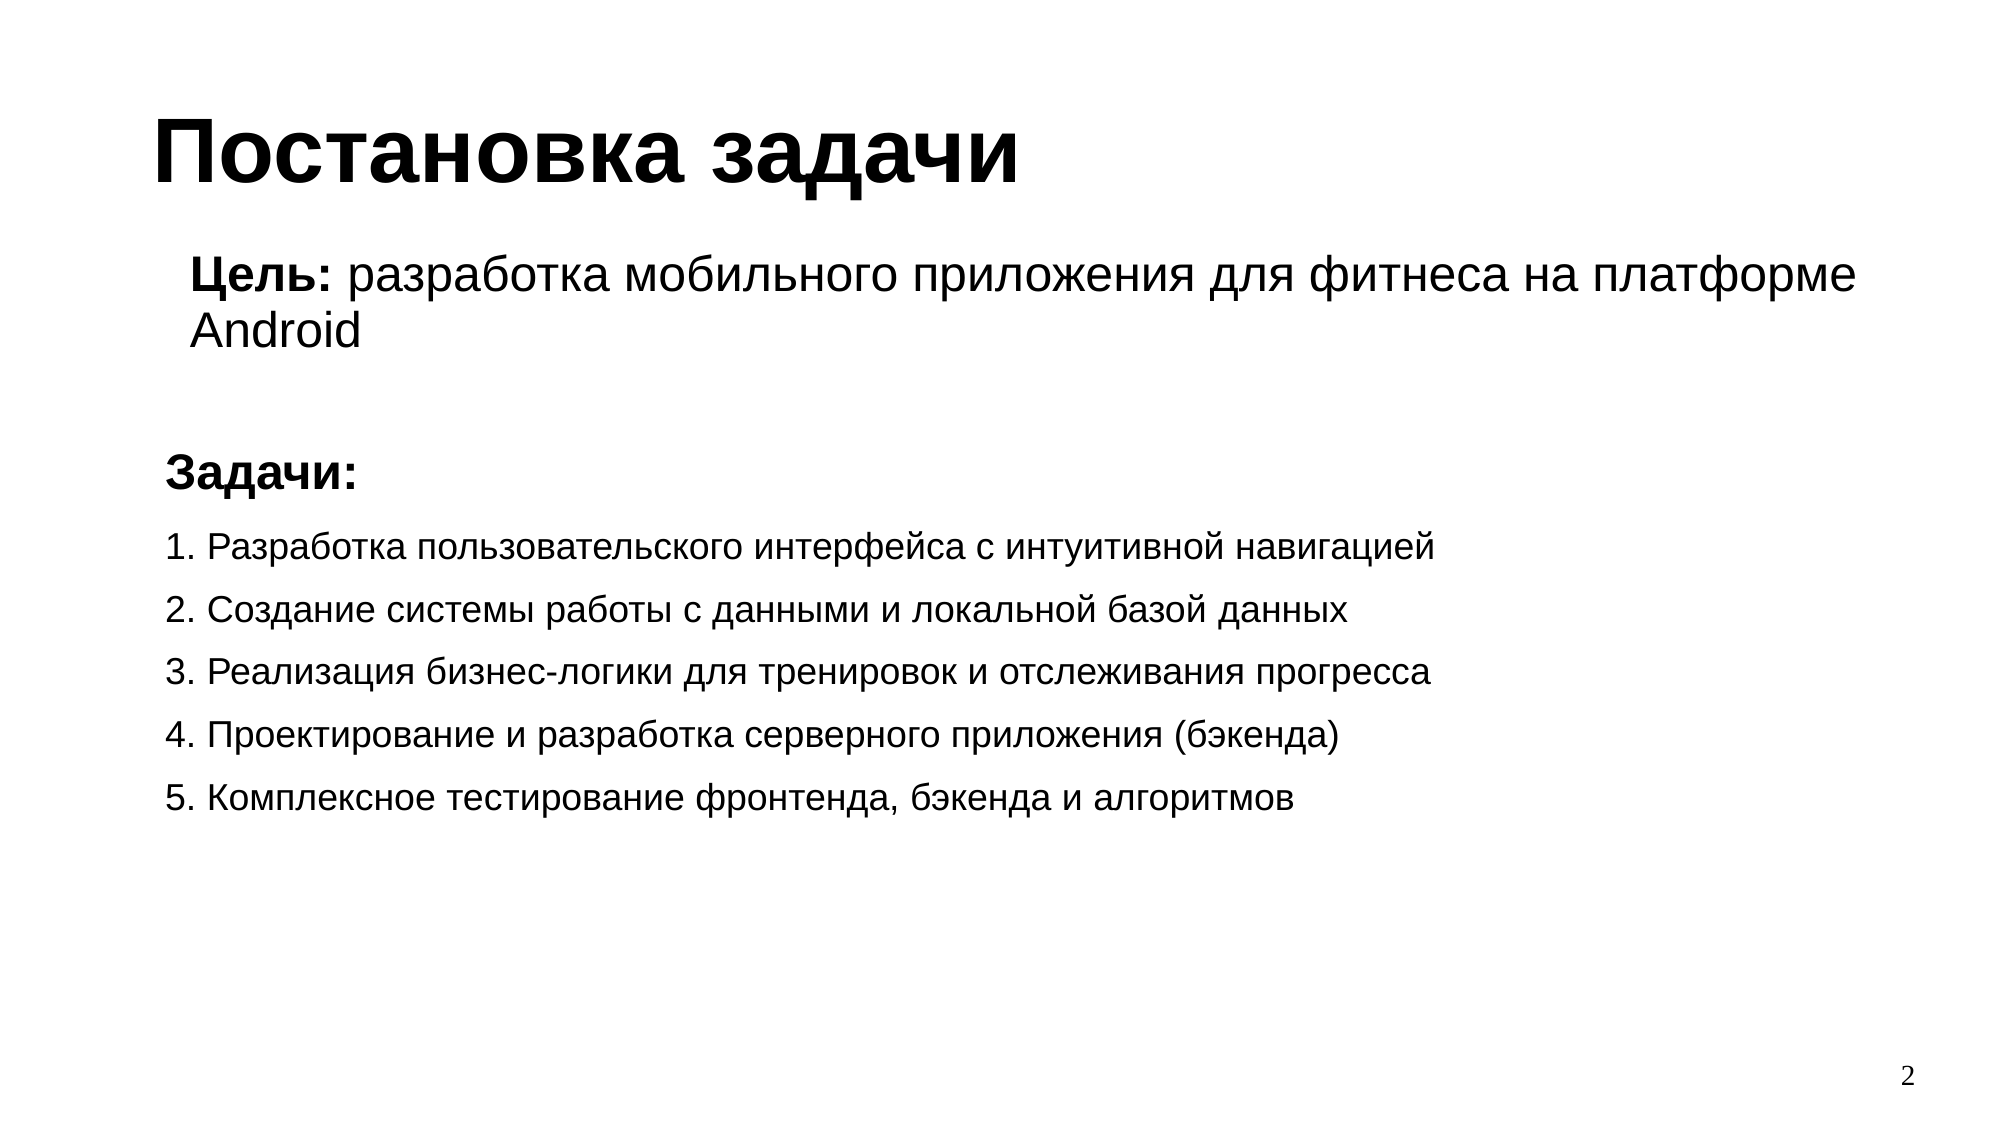

# Постановка задачи
Цель: разработка мобильного приложения для фитнеса на платформе Android
Задачи:
1. Разработка пользовательского интерфейса с интуитивной навигацией
2. Создание системы работы с данными и локальной базой данных
3. Реализация бизнес-логики для тренировок и отслеживания прогресса
4. Проектирование и разработка серверного приложения (бэкенда)
5. Комплексное тестирование фронтенда, бэкенда и алгоритмов